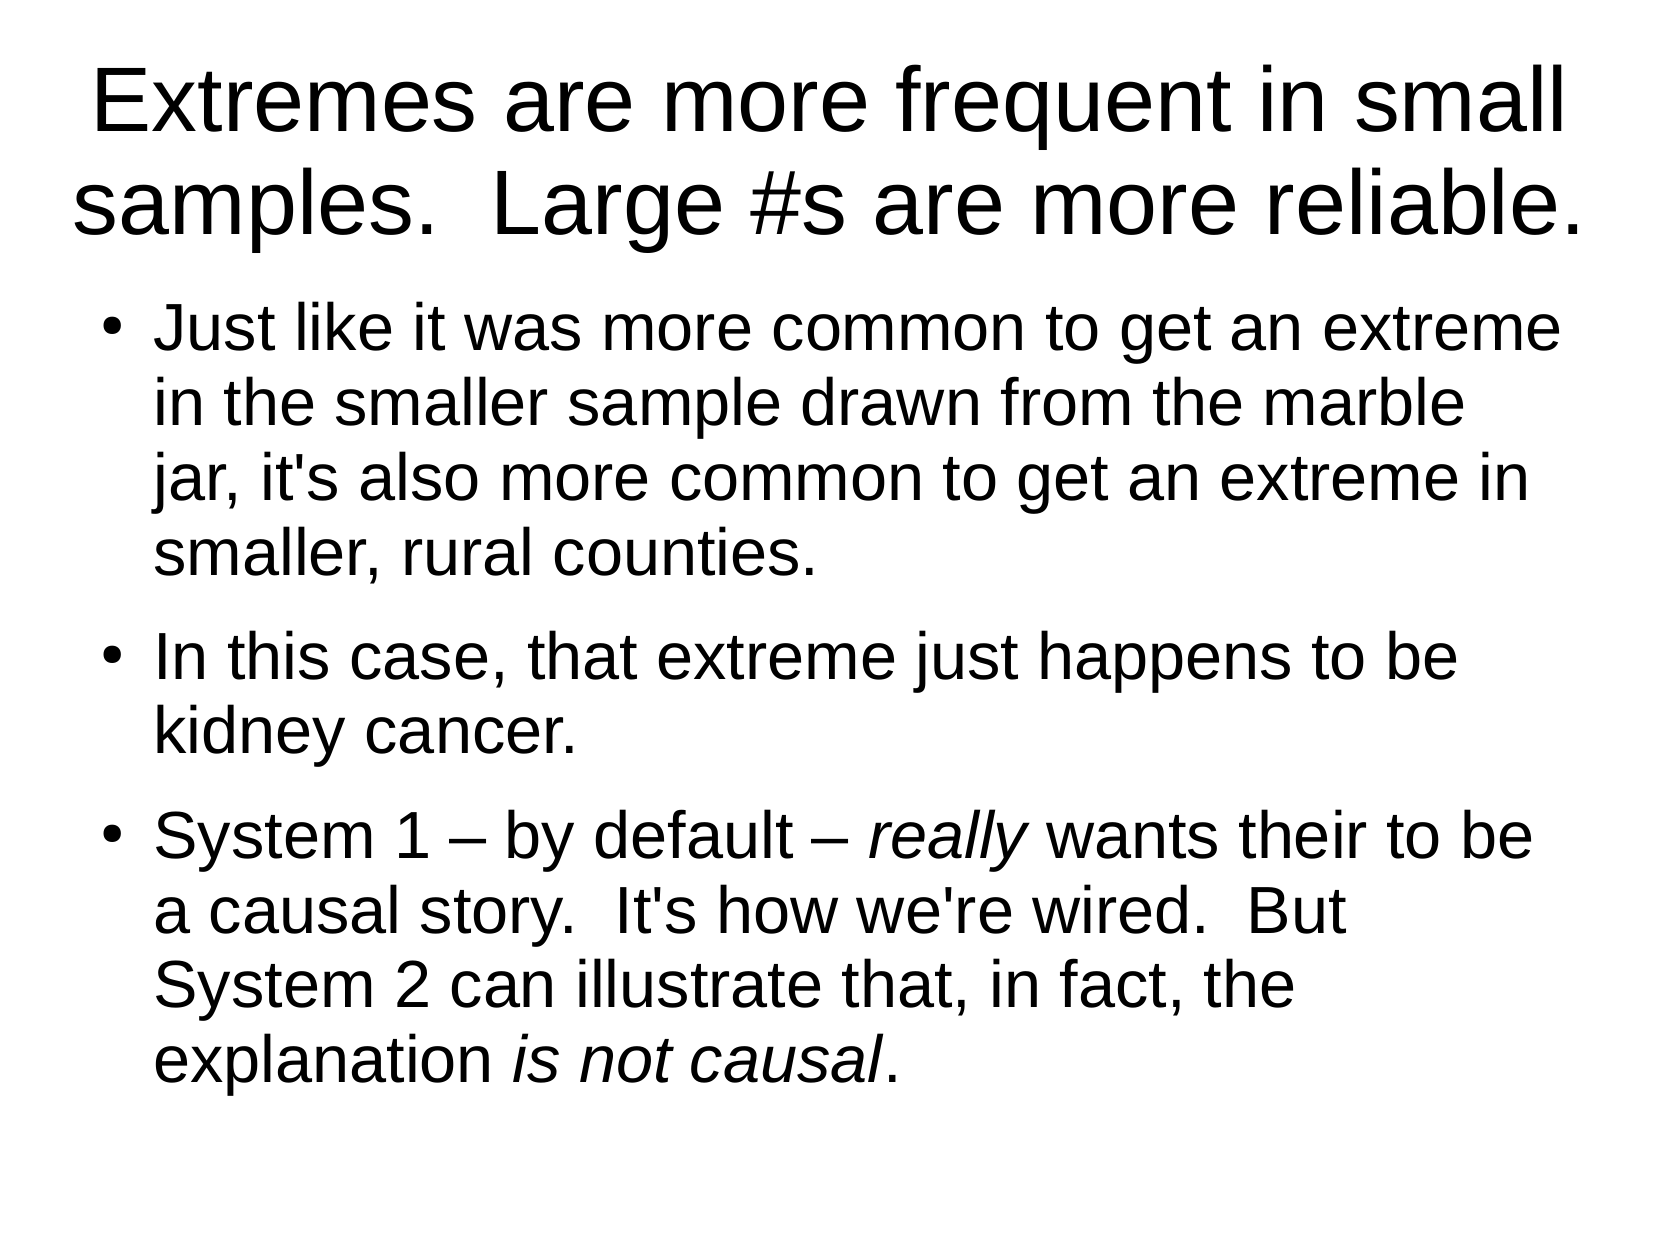

# Extremes are more frequent in small samples. Large #s are more reliable.
Just like it was more common to get an extreme in the smaller sample drawn from the marble jar, it's also more common to get an extreme in smaller, rural counties.
In this case, that extreme just happens to be kidney cancer.
System 1 – by default – really wants their to be a causal story. It's how we're wired. But System 2 can illustrate that, in fact, the explanation is not causal.